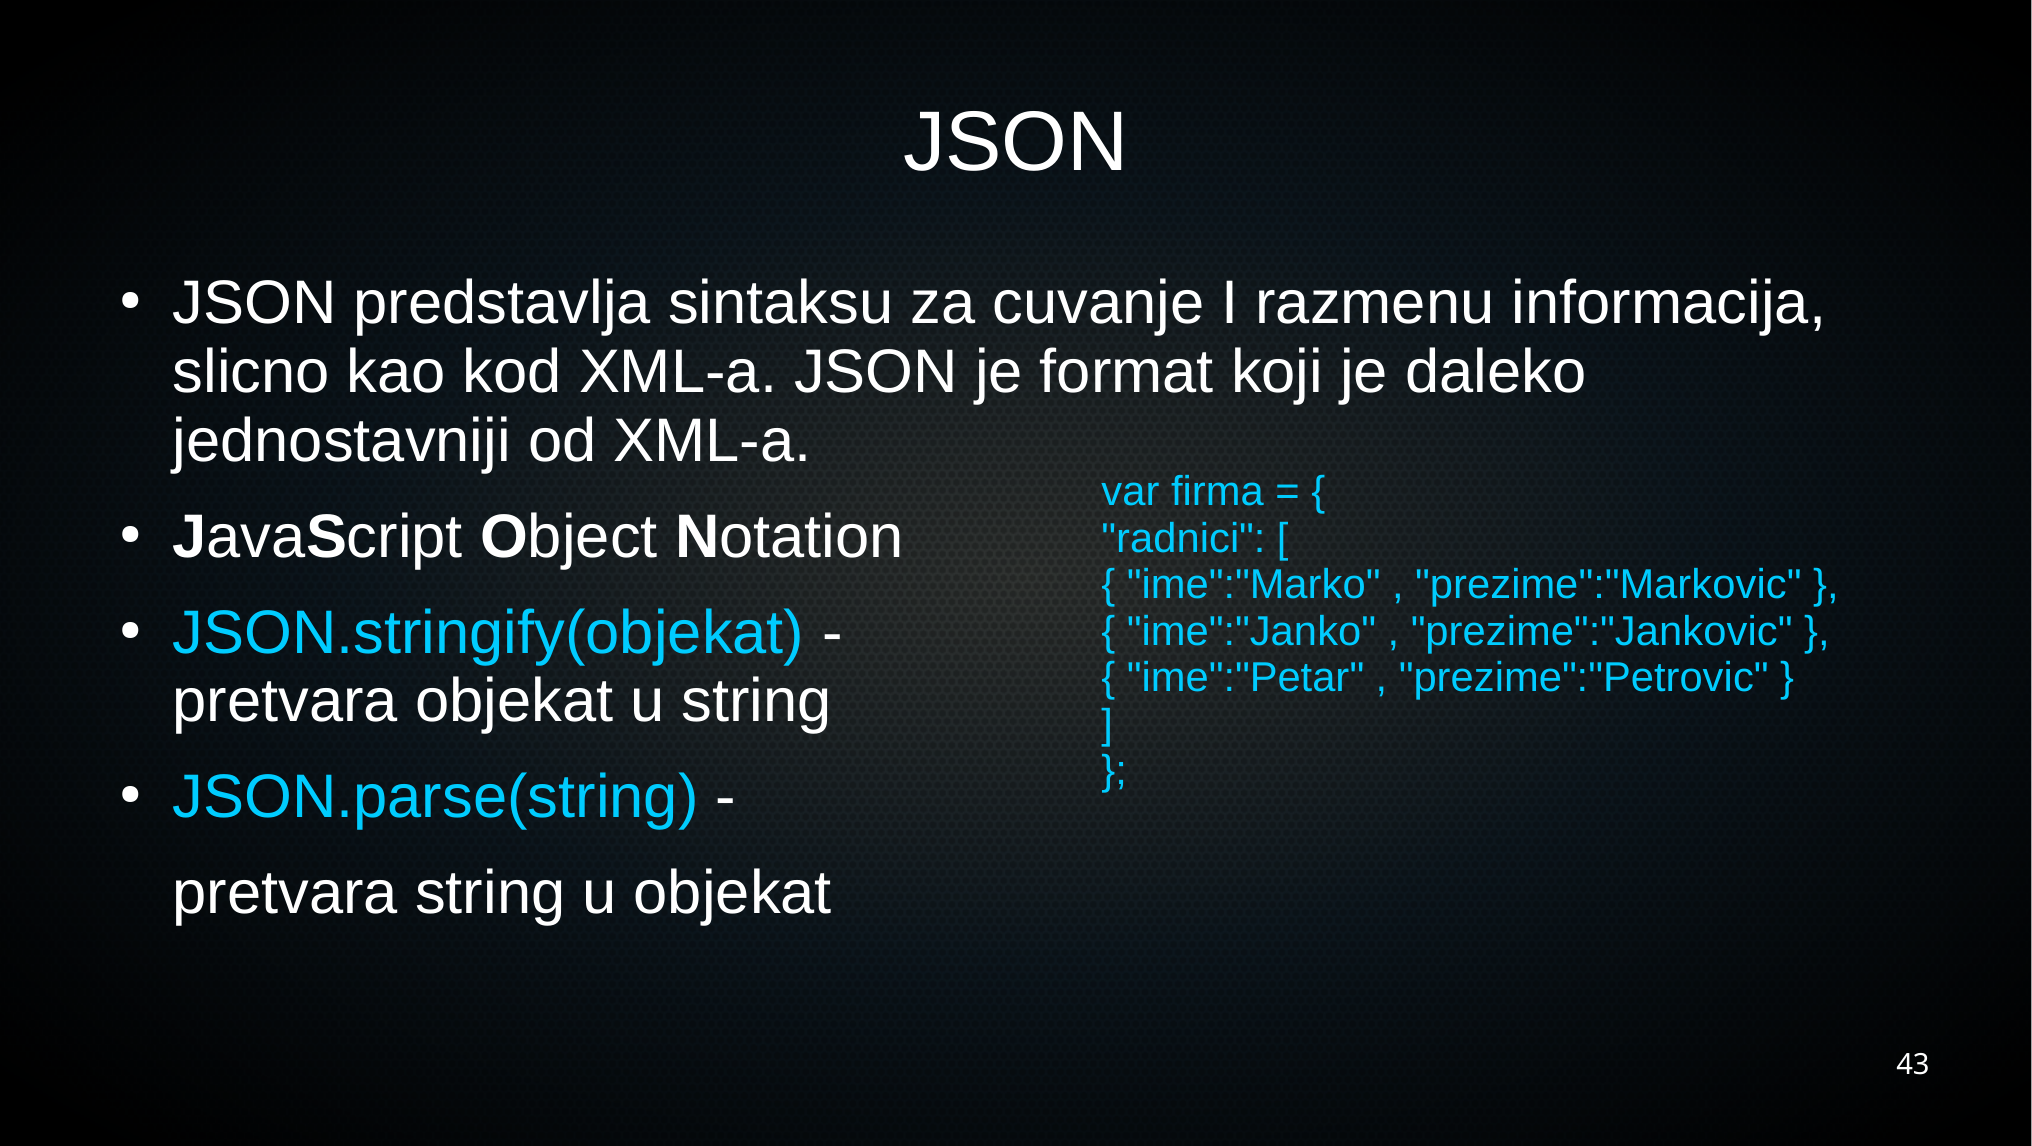

# JSON
JSON predstavlja sintaksu za cuvanje I razmenu informacija, slicno kao kod XML-a. JSON je format koji je daleko jednostavniji od XML-a.
JavaScript Object Notation
JSON.stringify(objekat) -
pretvara objekat u string
JSON.parse(string) -
pretvara string u objekat
var firma = {
"radnici": [
{ "ime":"Marko" , "prezime":"Markovic" },
{ "ime":"Janko" , "prezime":"Jankovic" },
{ "ime":"Petar" , "prezime":"Petrovic" }
]
};
43